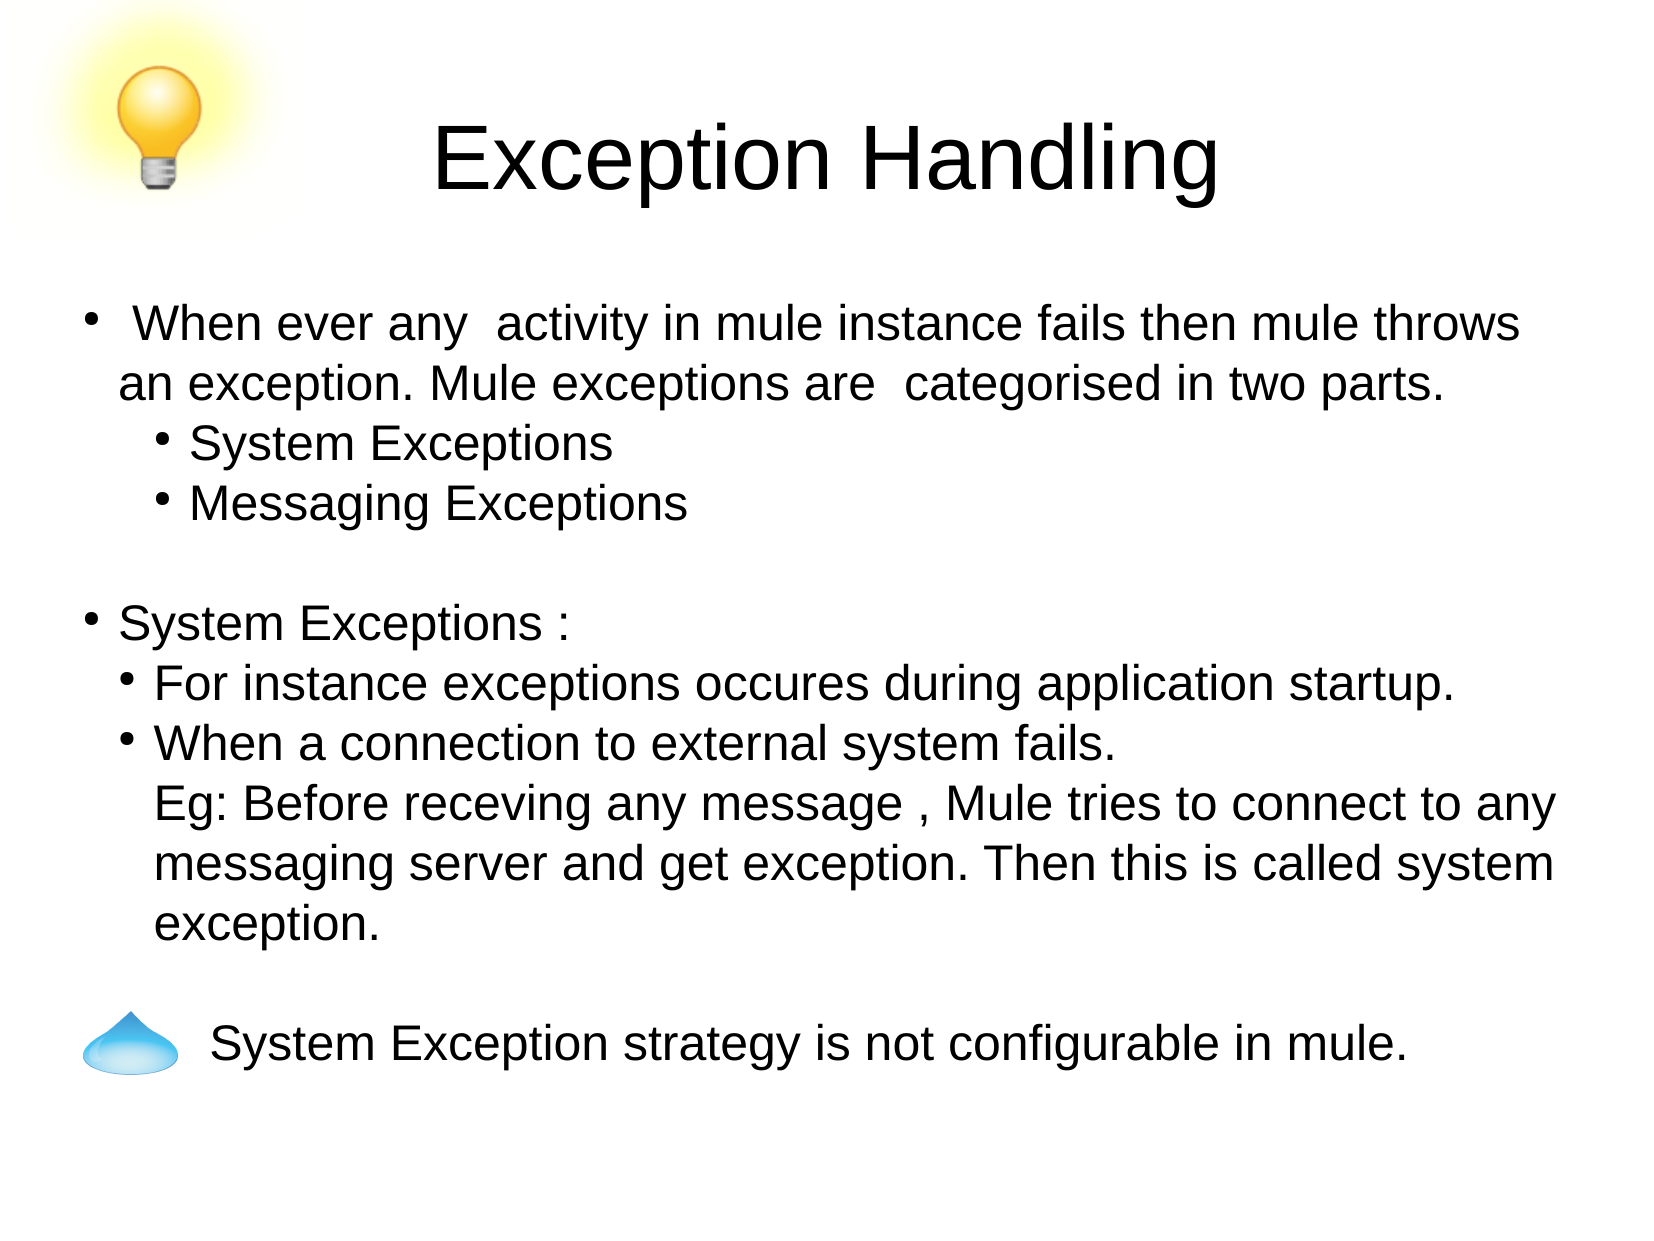

Exception Handling
 When ever any activity in mule instance fails then mule throws an exception. Mule exceptions are categorised in two parts.
System Exceptions
Messaging Exceptions
System Exceptions :
For instance exceptions occures during application startup.
When a connection to external system fails.
Eg: Before receving any message , Mule tries to connect to any messaging server and get exception. Then this is called system exception.
 System Exception strategy is not configurable in mule.